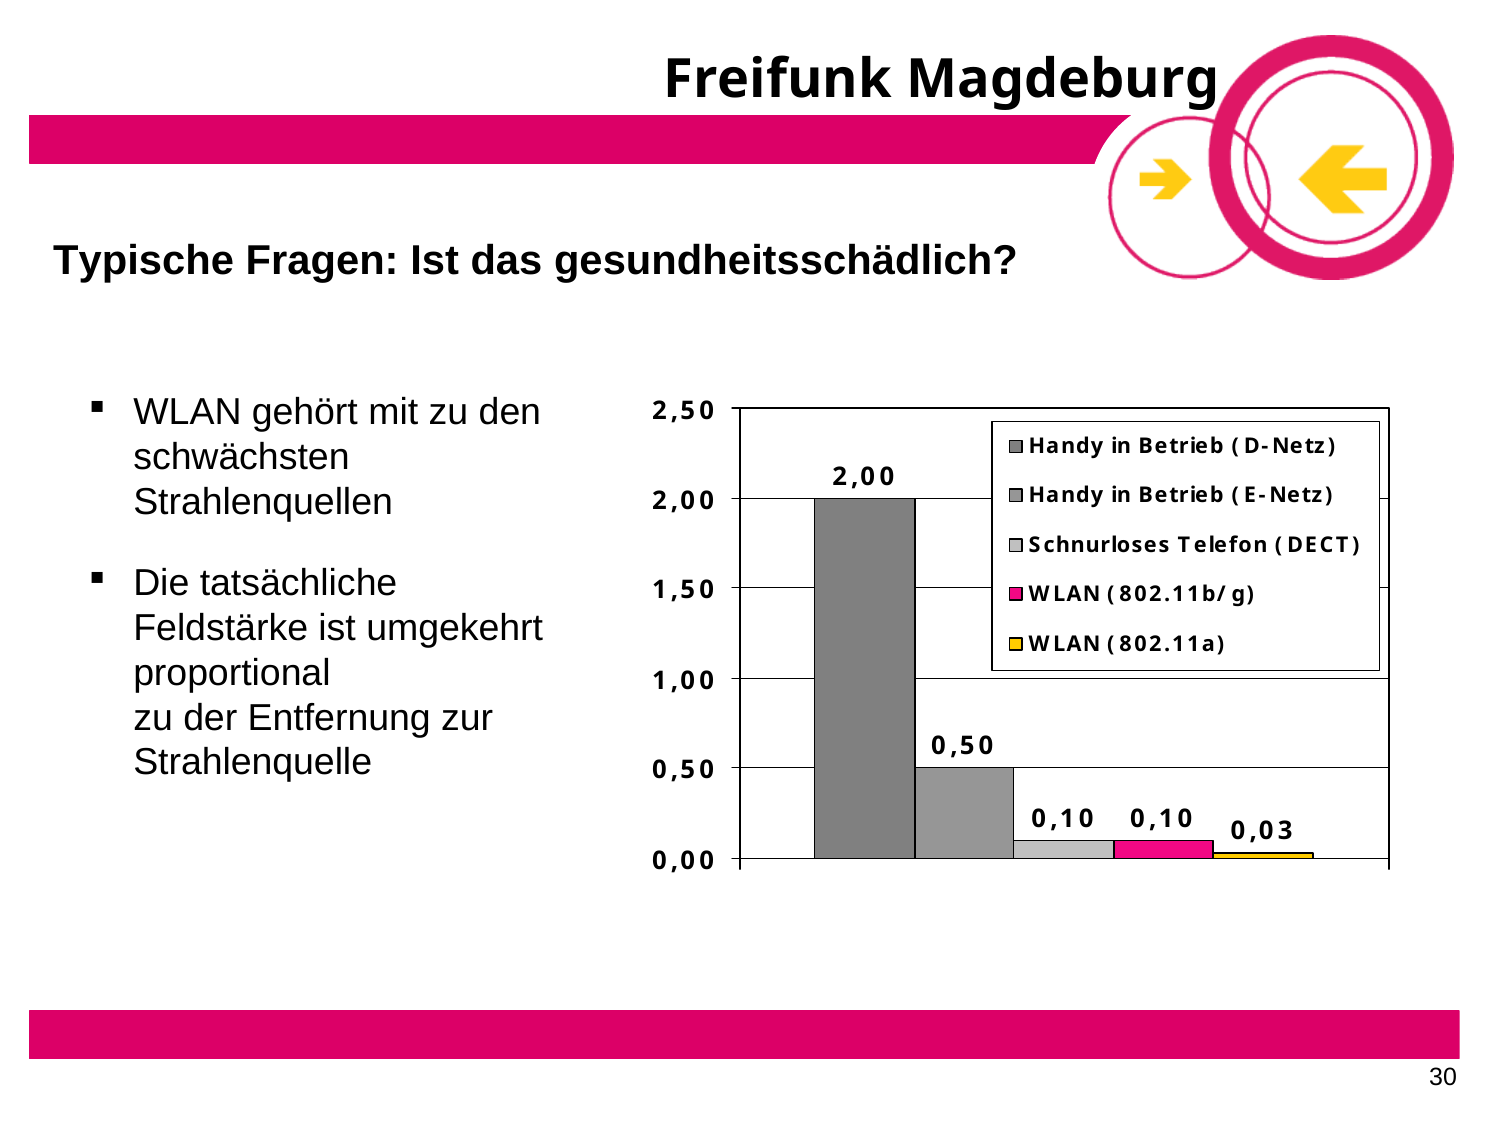

Typische Fragen: Ist das gesundheitsschädlich?
WLAN gehört mit zu den schwächsten Strahlenquellen
Die tatsächliche Feldstärke ist umgekehrt proportional
zu der Entfernung zur Strahlenquelle
30